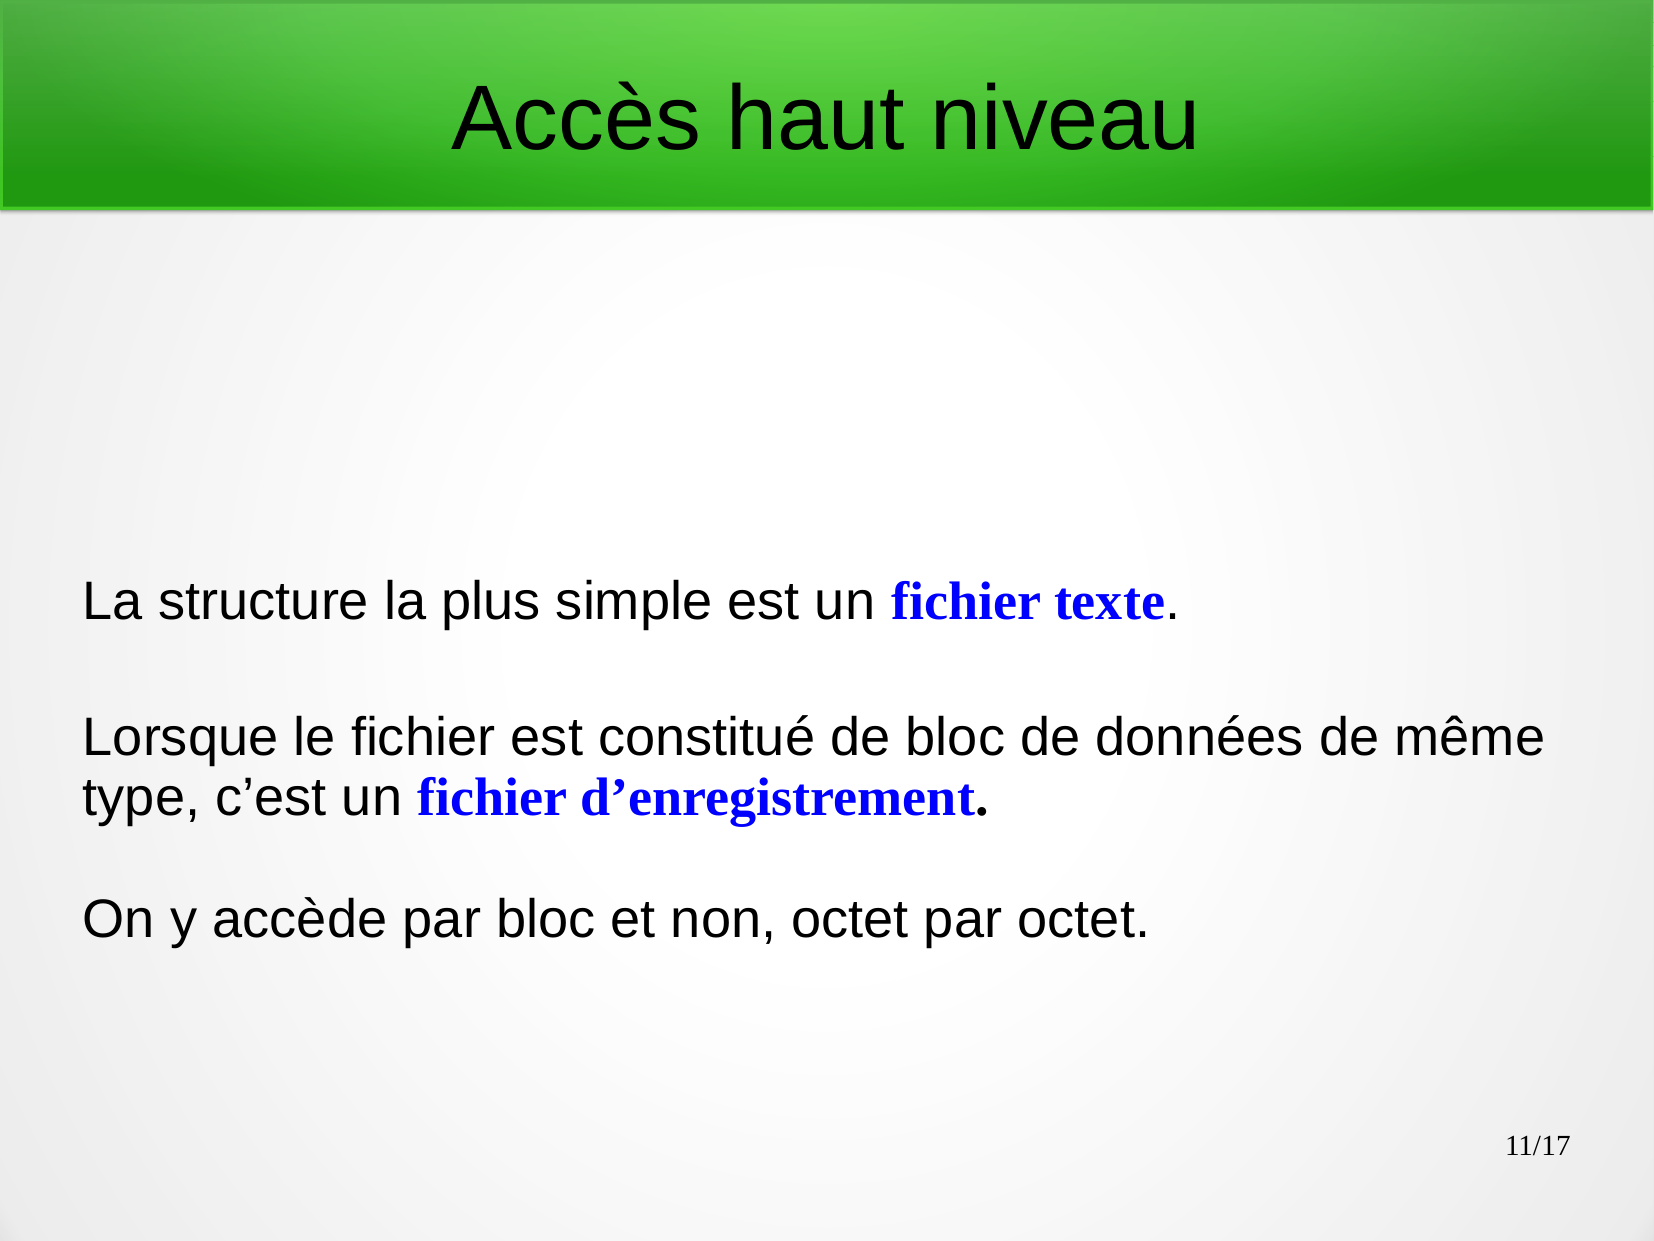

# Accès haut niveau
La structure la plus simple est un fichier texte.
Lorsque le fichier est constitué de bloc de données de même type, c’est un fichier d’enregistrement.
On y accède par bloc et non, octet par octet.
11